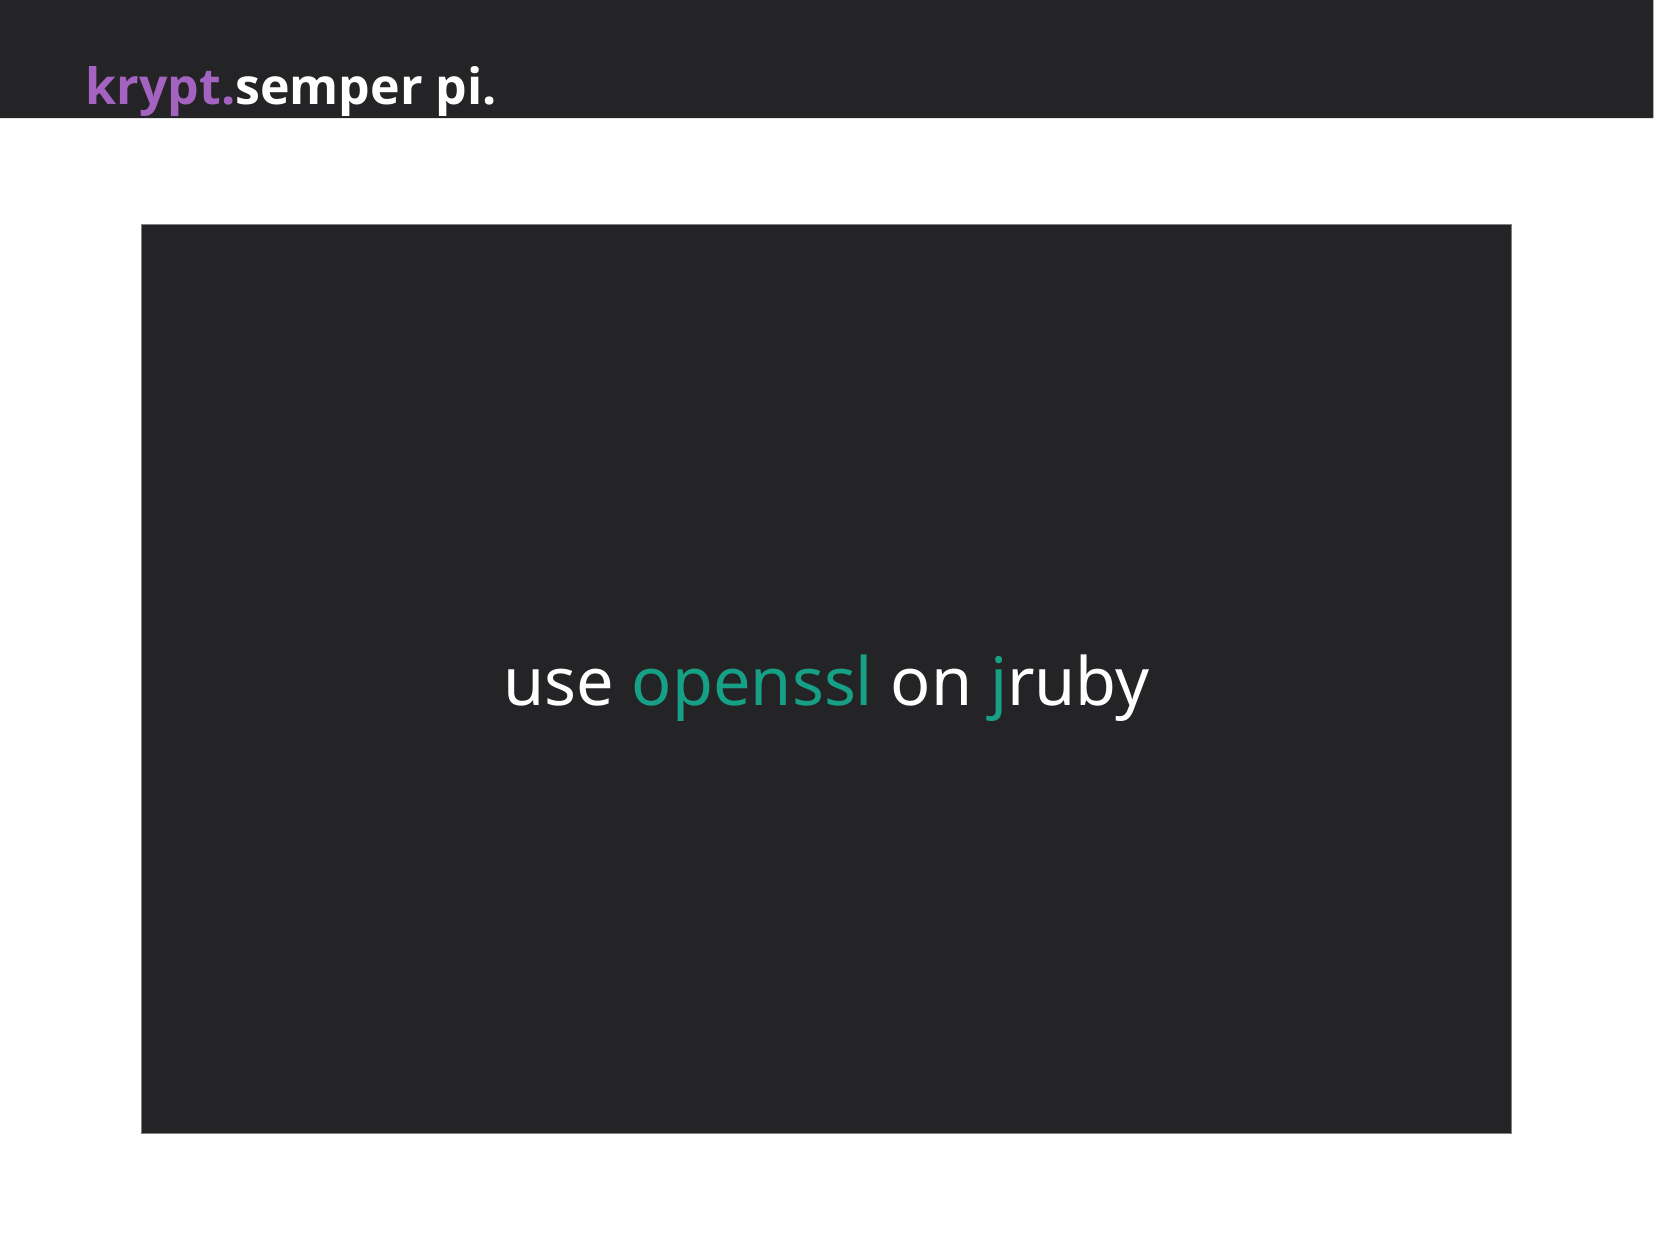

krypt.semper pi.
use openssl on jruby
krypt first of all is a framework